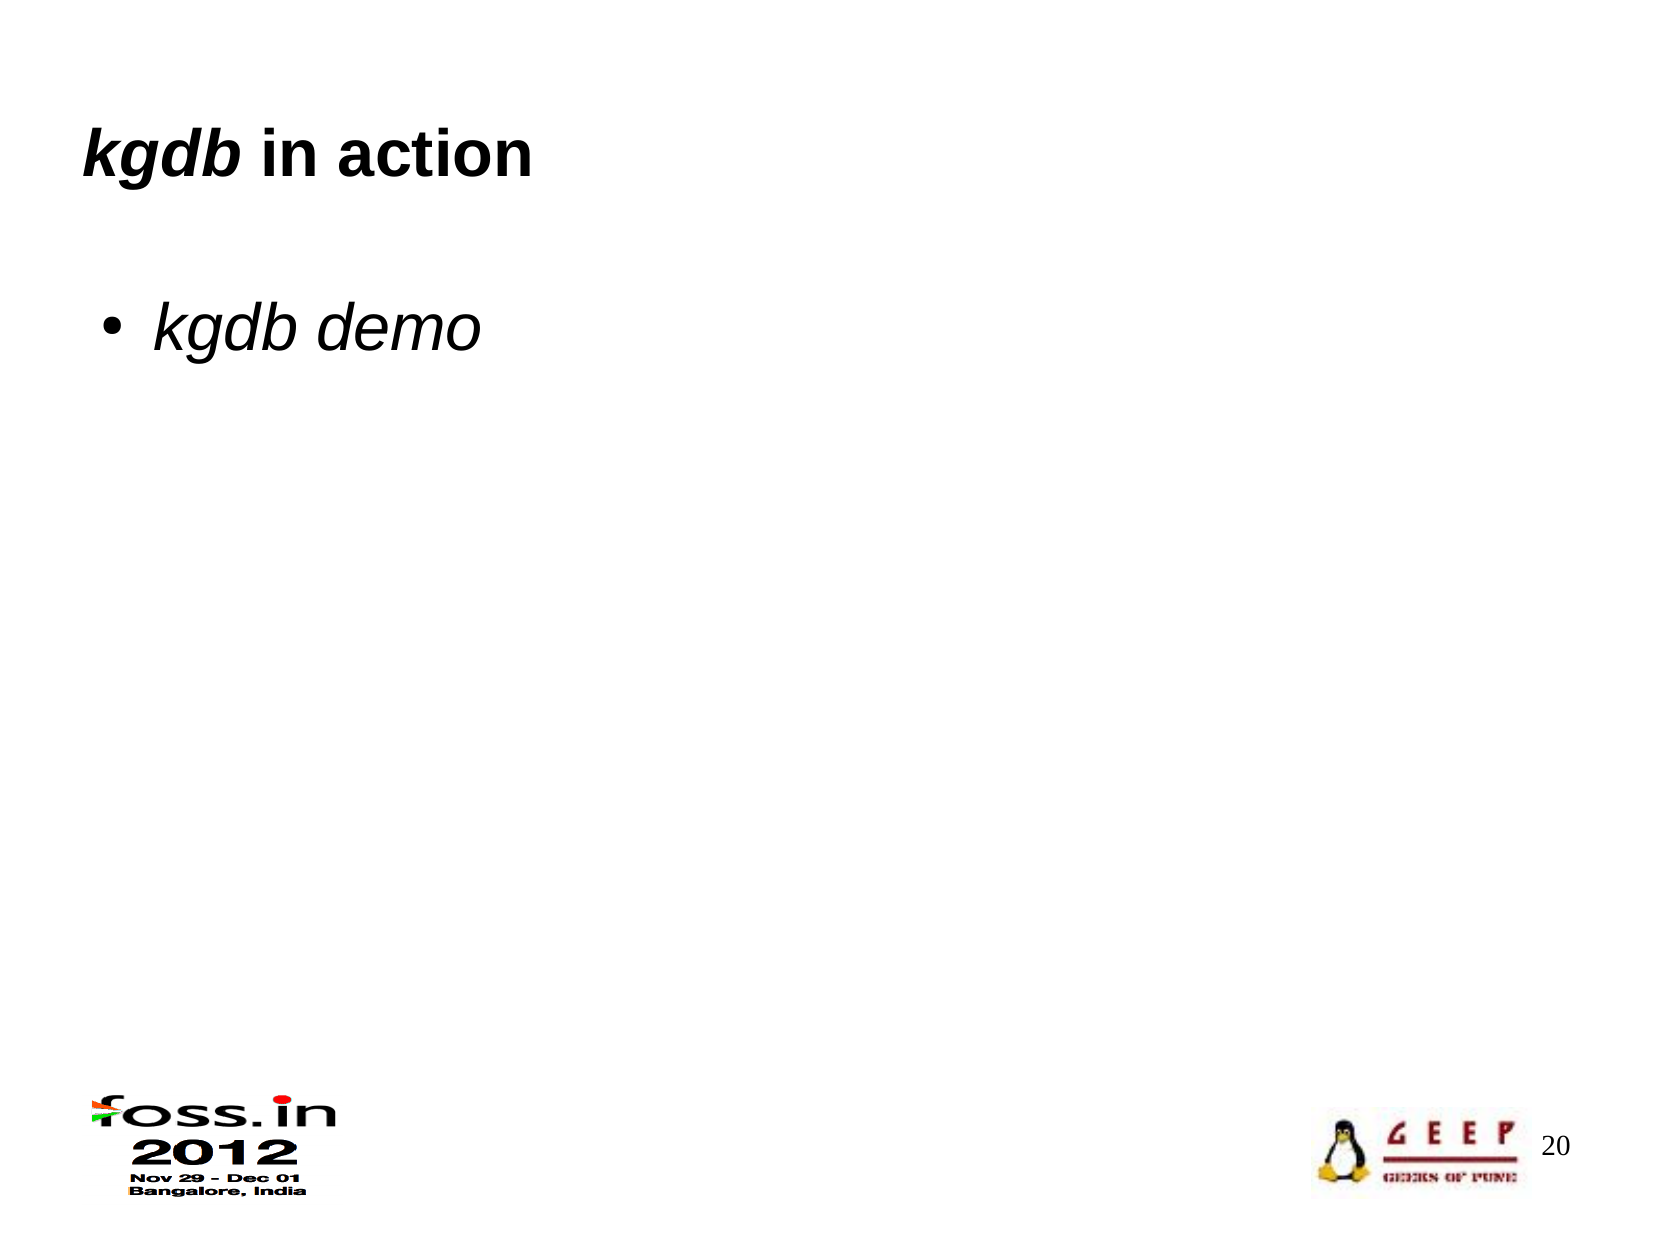

# kgdb in action
kgdb demo
20